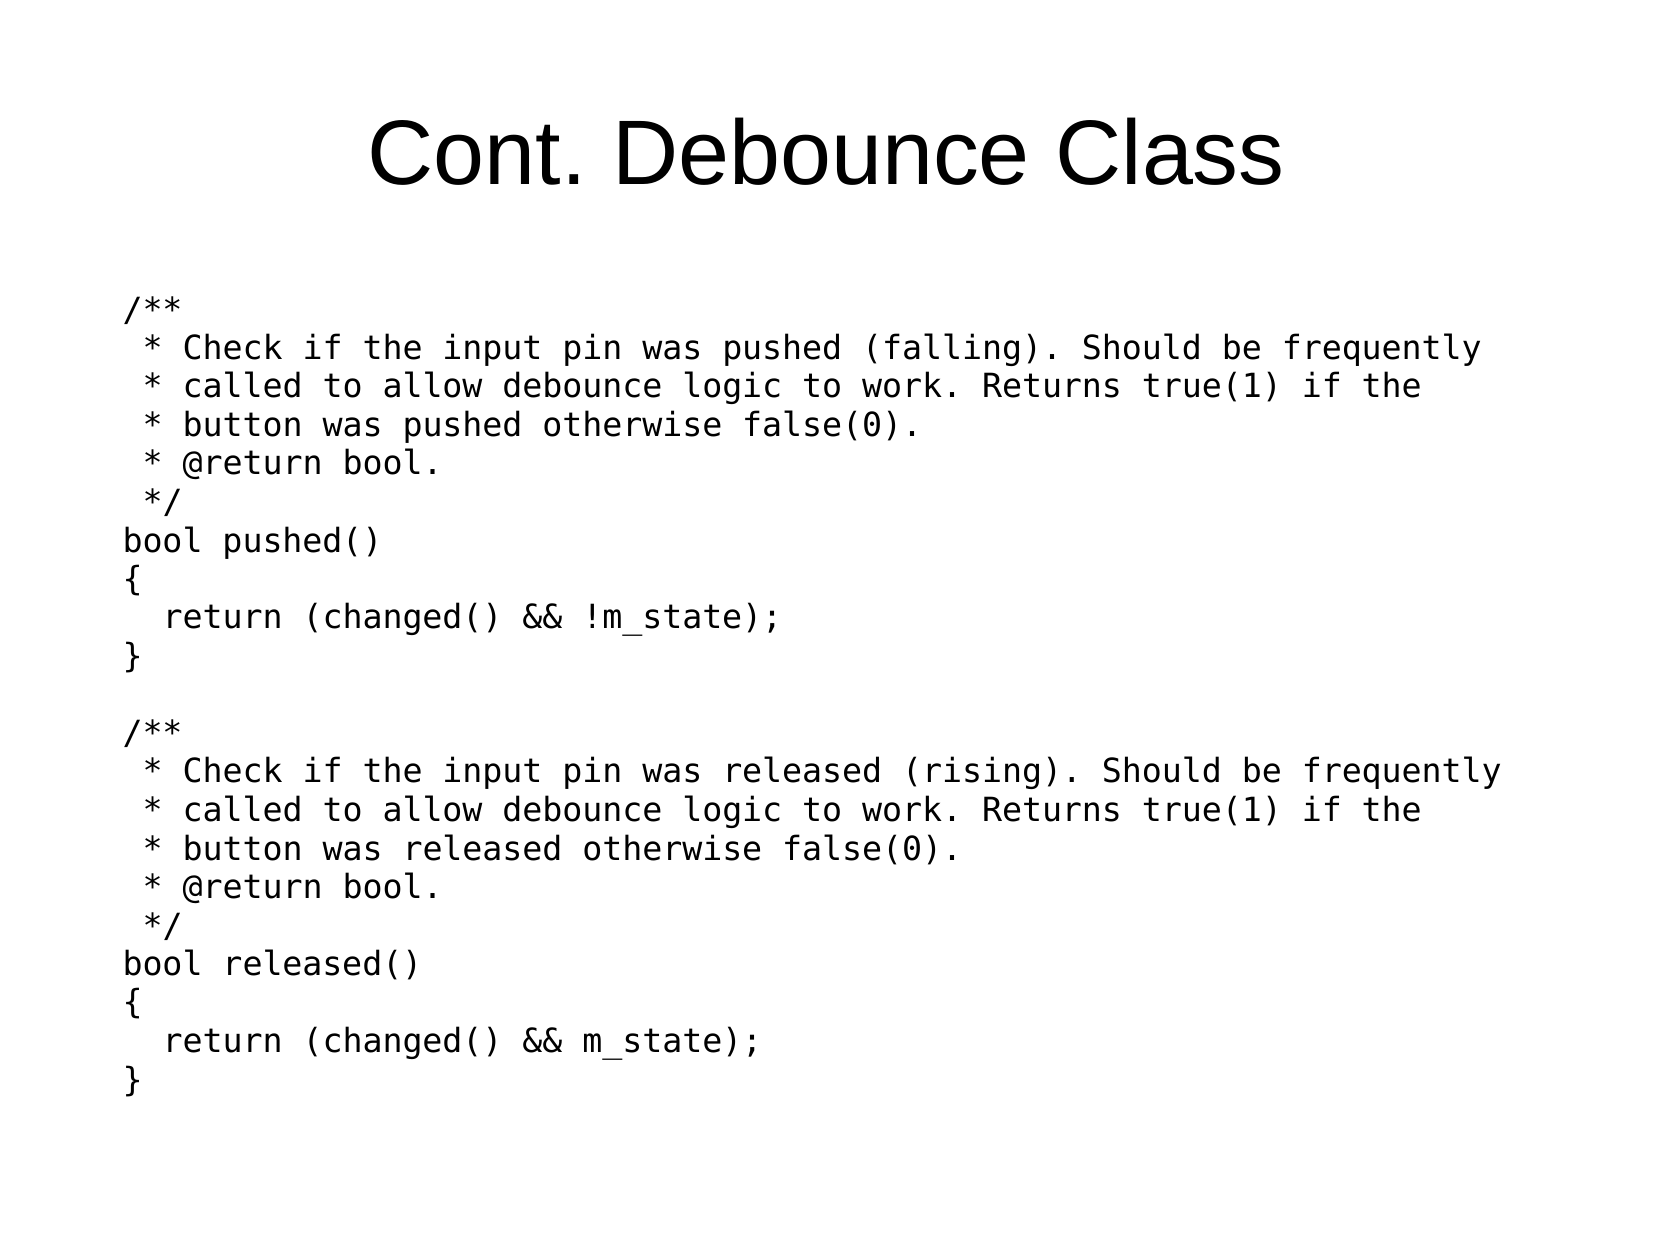

# Cont. Debounce Class
 /**
 * Check if the input pin was pushed (falling). Should be frequently
 * called to allow debounce logic to work. Returns true(1) if the
 * button was pushed otherwise false(0).
 * @return bool.
 */
 bool pushed()
 {
 return (changed() && !m_state);
 }
 /**
 * Check if the input pin was released (rising). Should be frequently
 * called to allow debounce logic to work. Returns true(1) if the
 * button was released otherwise false(0).
 * @return bool.
 */
 bool released()
 {
 return (changed() && m_state);
 }